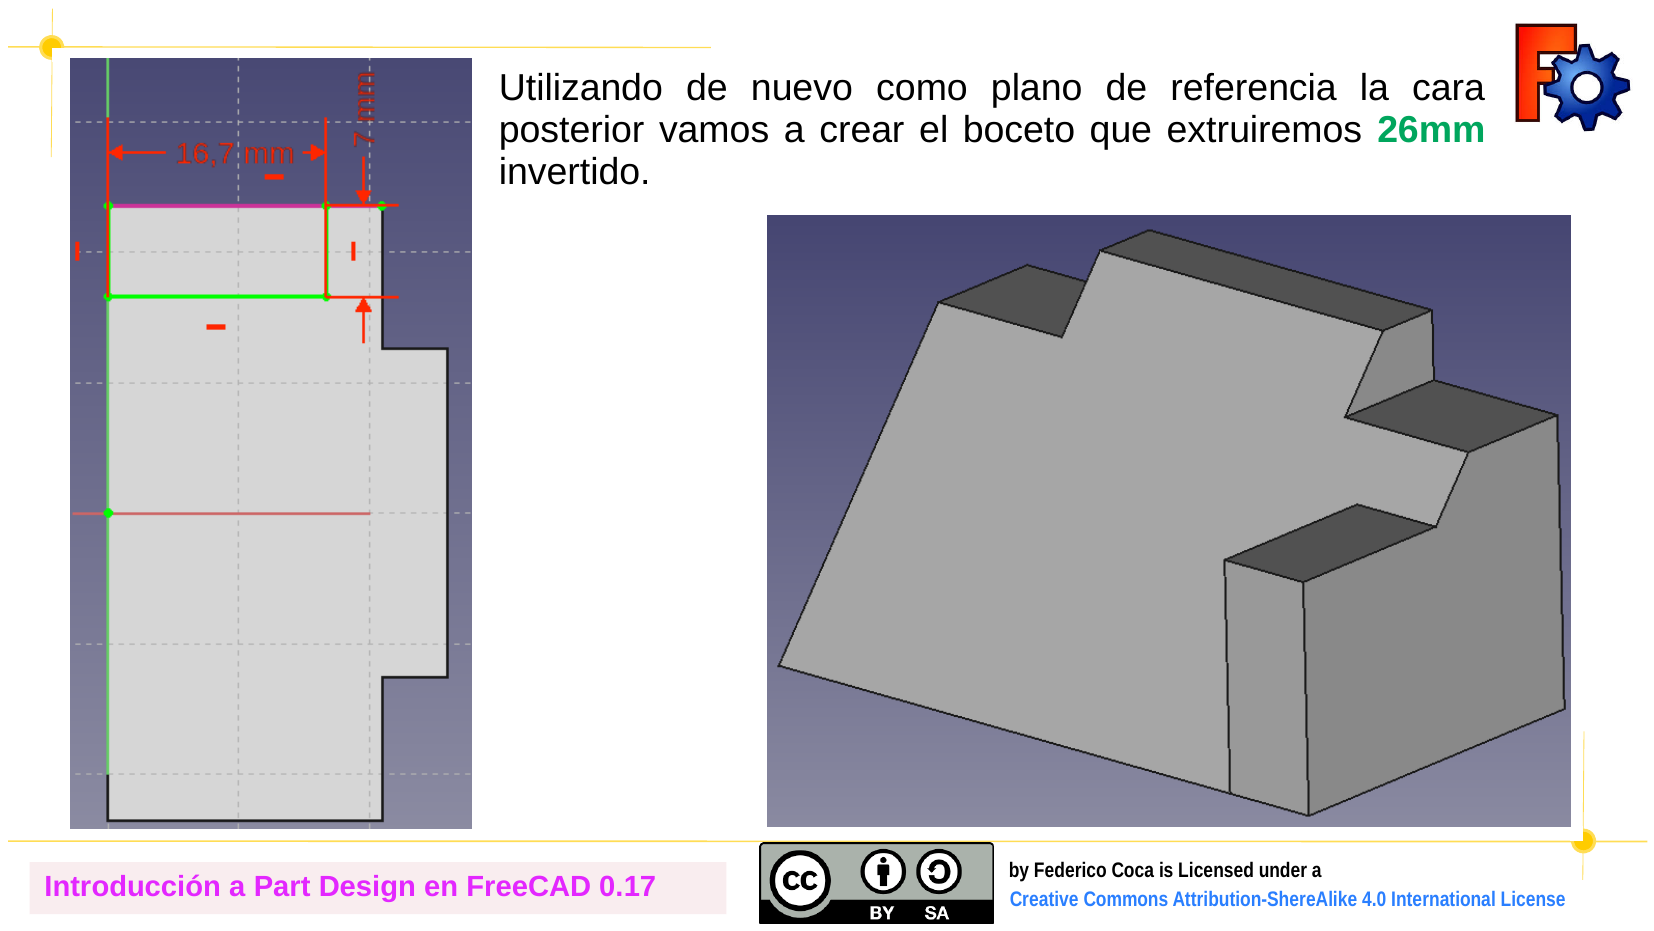

Utilizando de nuevo como plano de referencia la cara posterior vamos a crear el boceto que extruiremos 26mm invertido.
Introducción a Part Design en FreeCAD 0.17